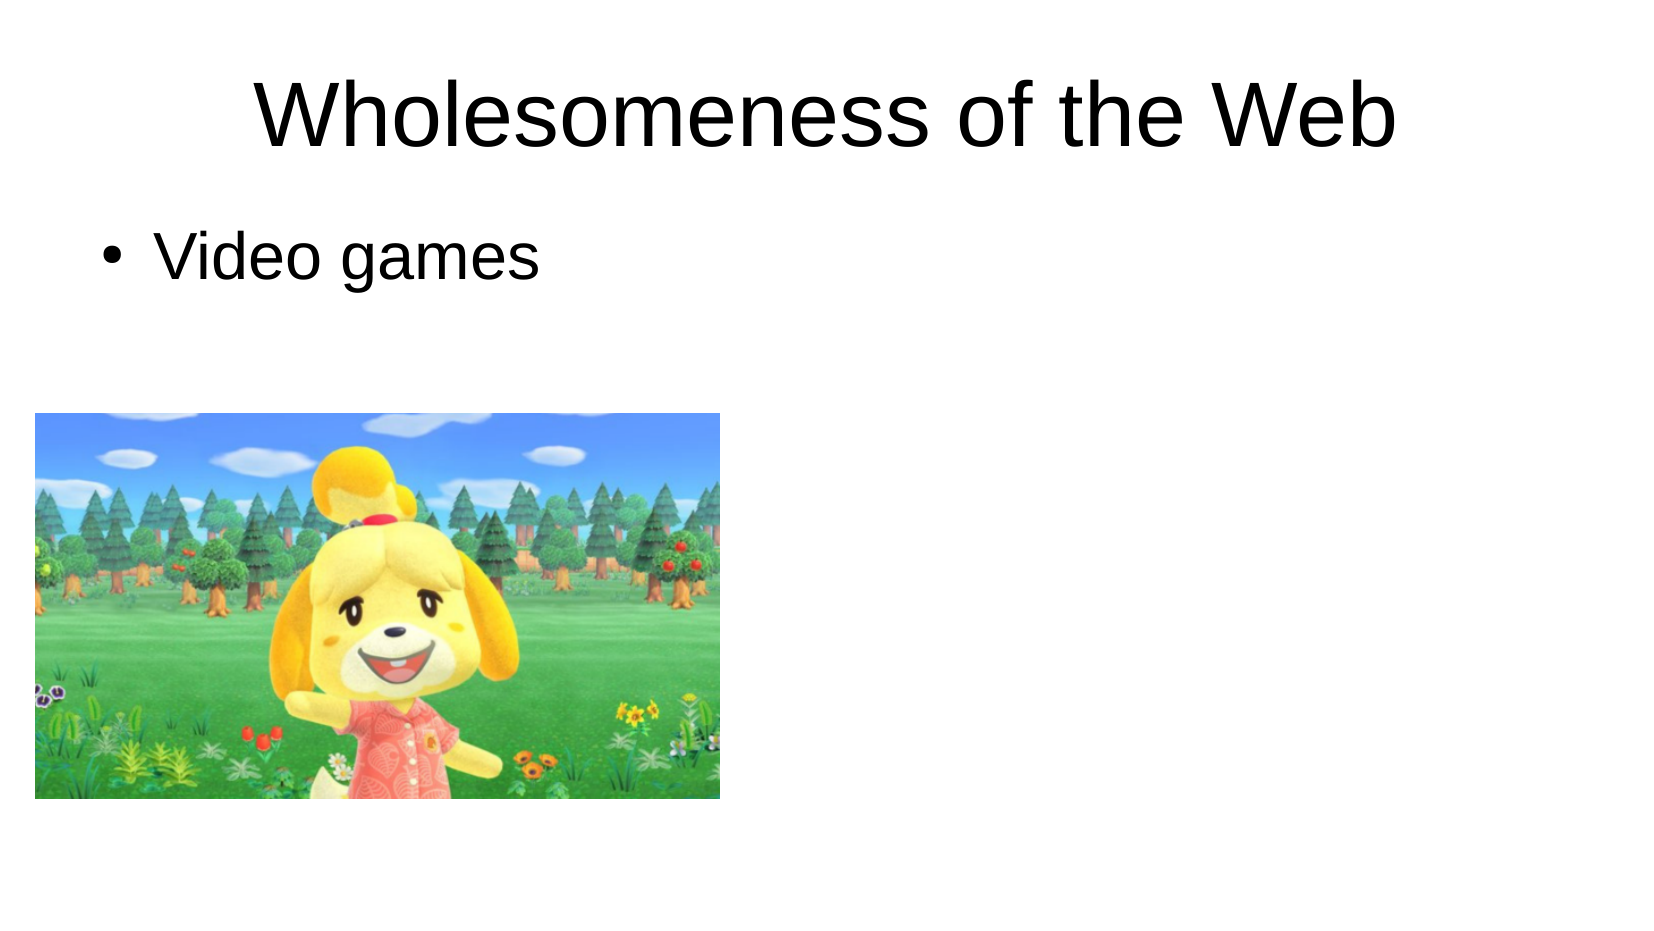

# Wholesomeness of the Web
Video games